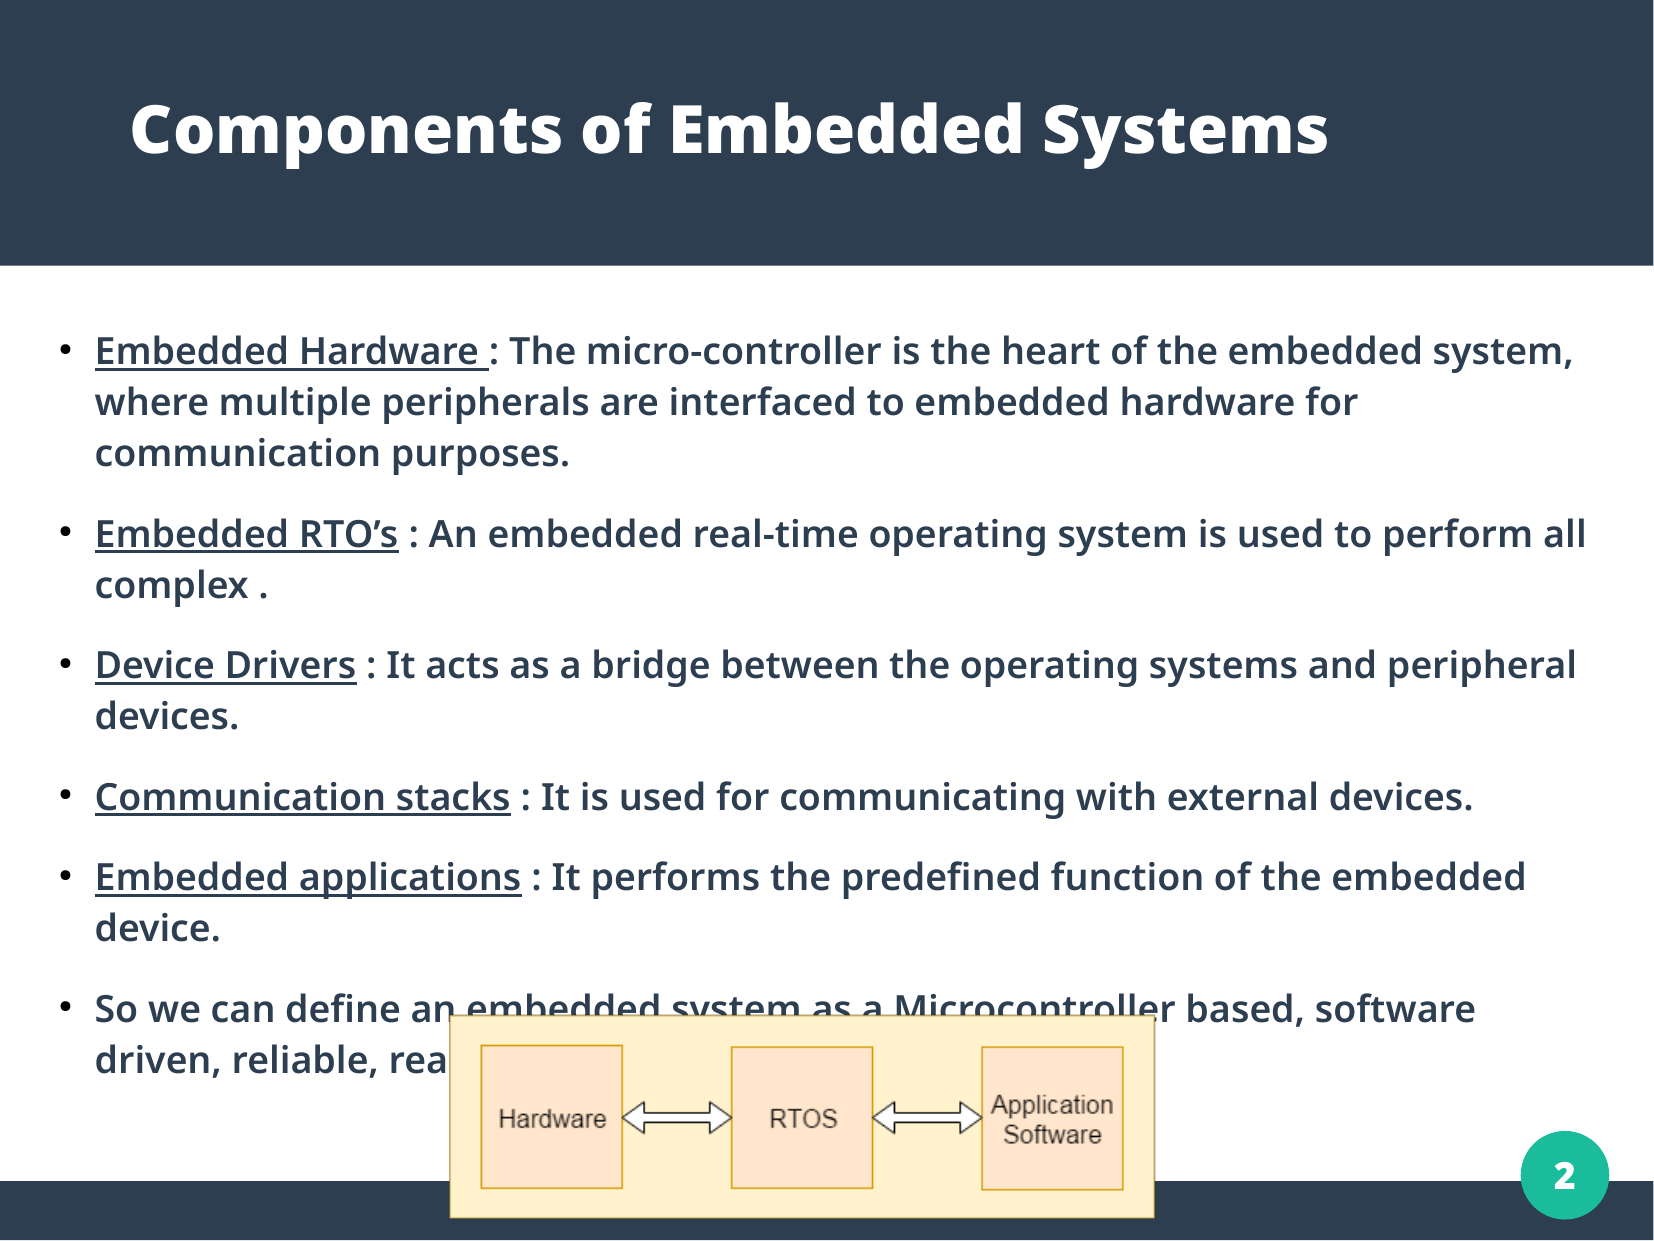

# Components of Embedded Systems
Embedded Hardware : The micro-controller is the heart of the embedded system, where multiple peripherals are interfaced to embedded hardware for communication purposes.
Embedded RTO’s : An embedded real-time operating system is used to perform all complex .
Device Drivers : It acts as a bridge between the operating systems and peripheral devices.
Communication stacks : It is used for communicating with external devices.
Embedded applications : It performs the predefined function of the embedded device.
So we can define an embedded system as a Microcontroller based, software driven, reliable, real-time control system
2